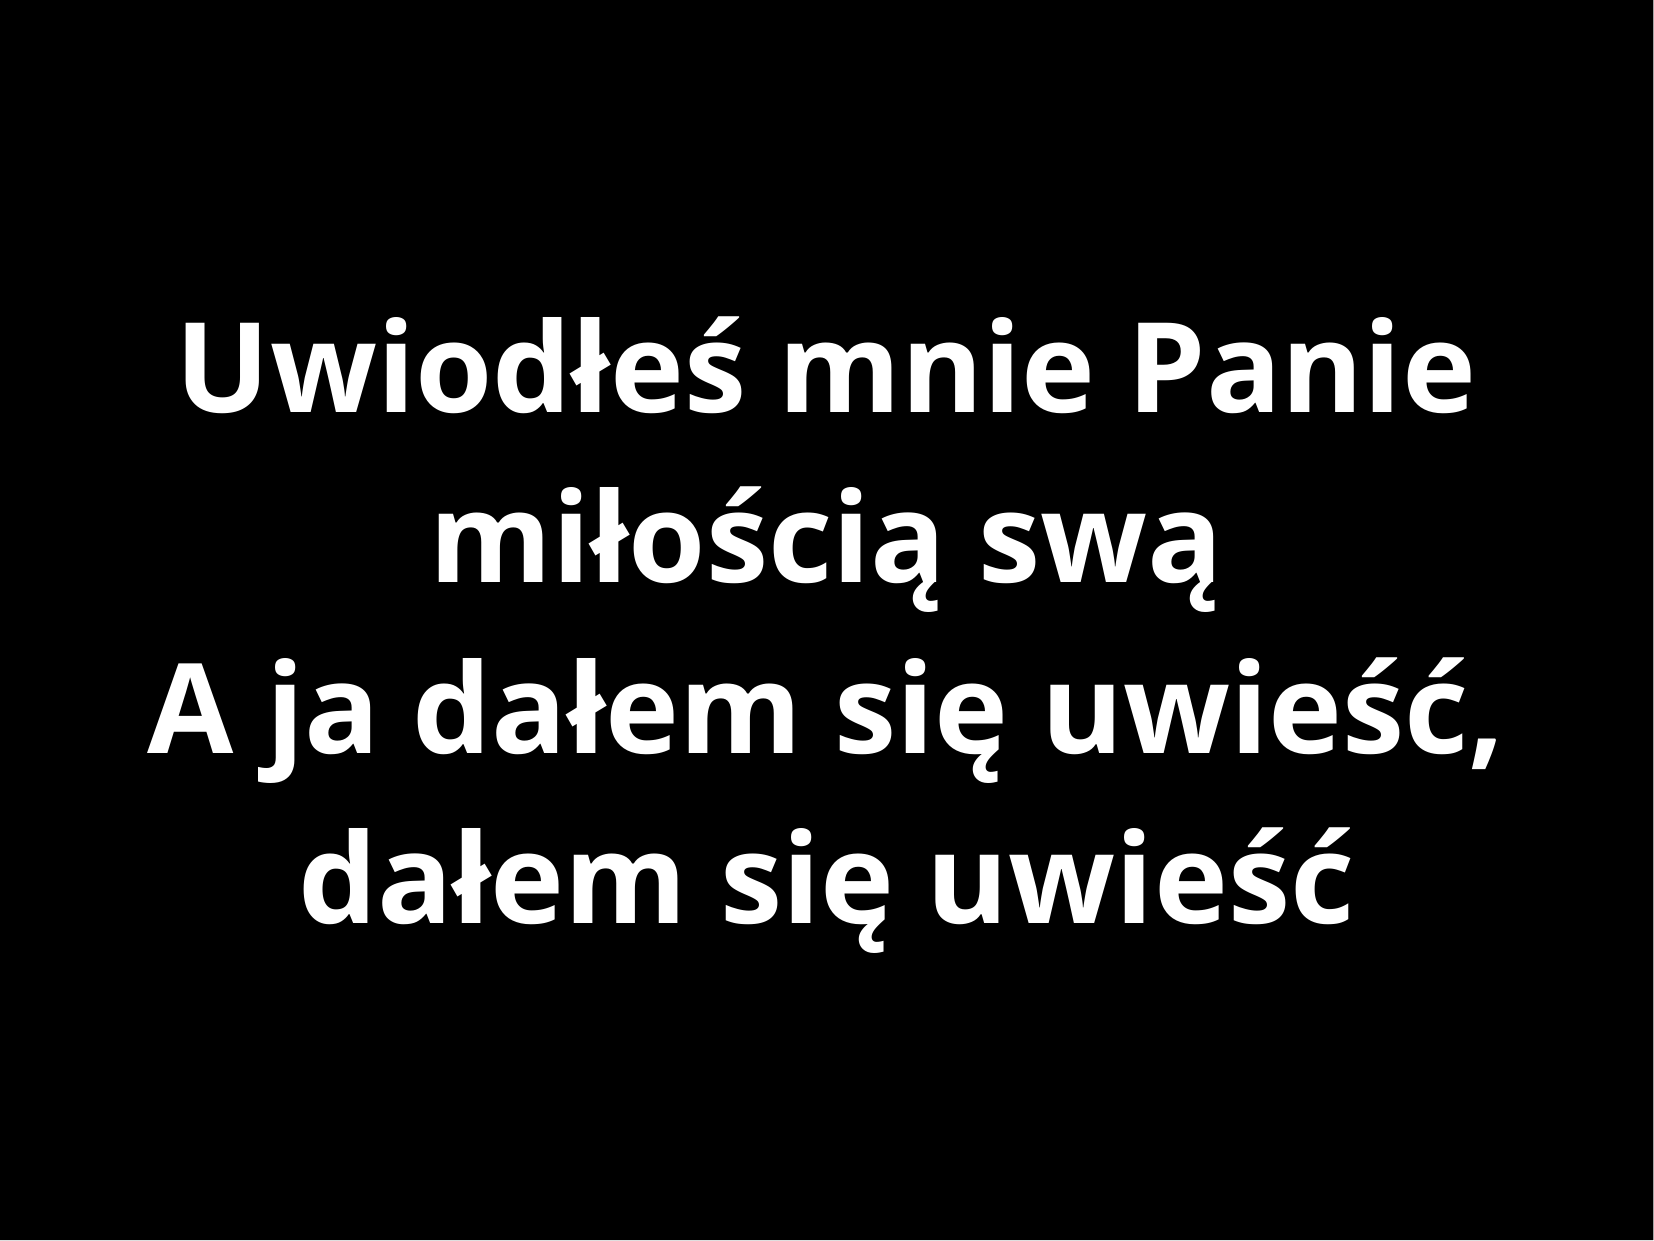

# Uwiodłeś mnie Panie miłością swą A ja dałem się uwieść, dałem się uwieść